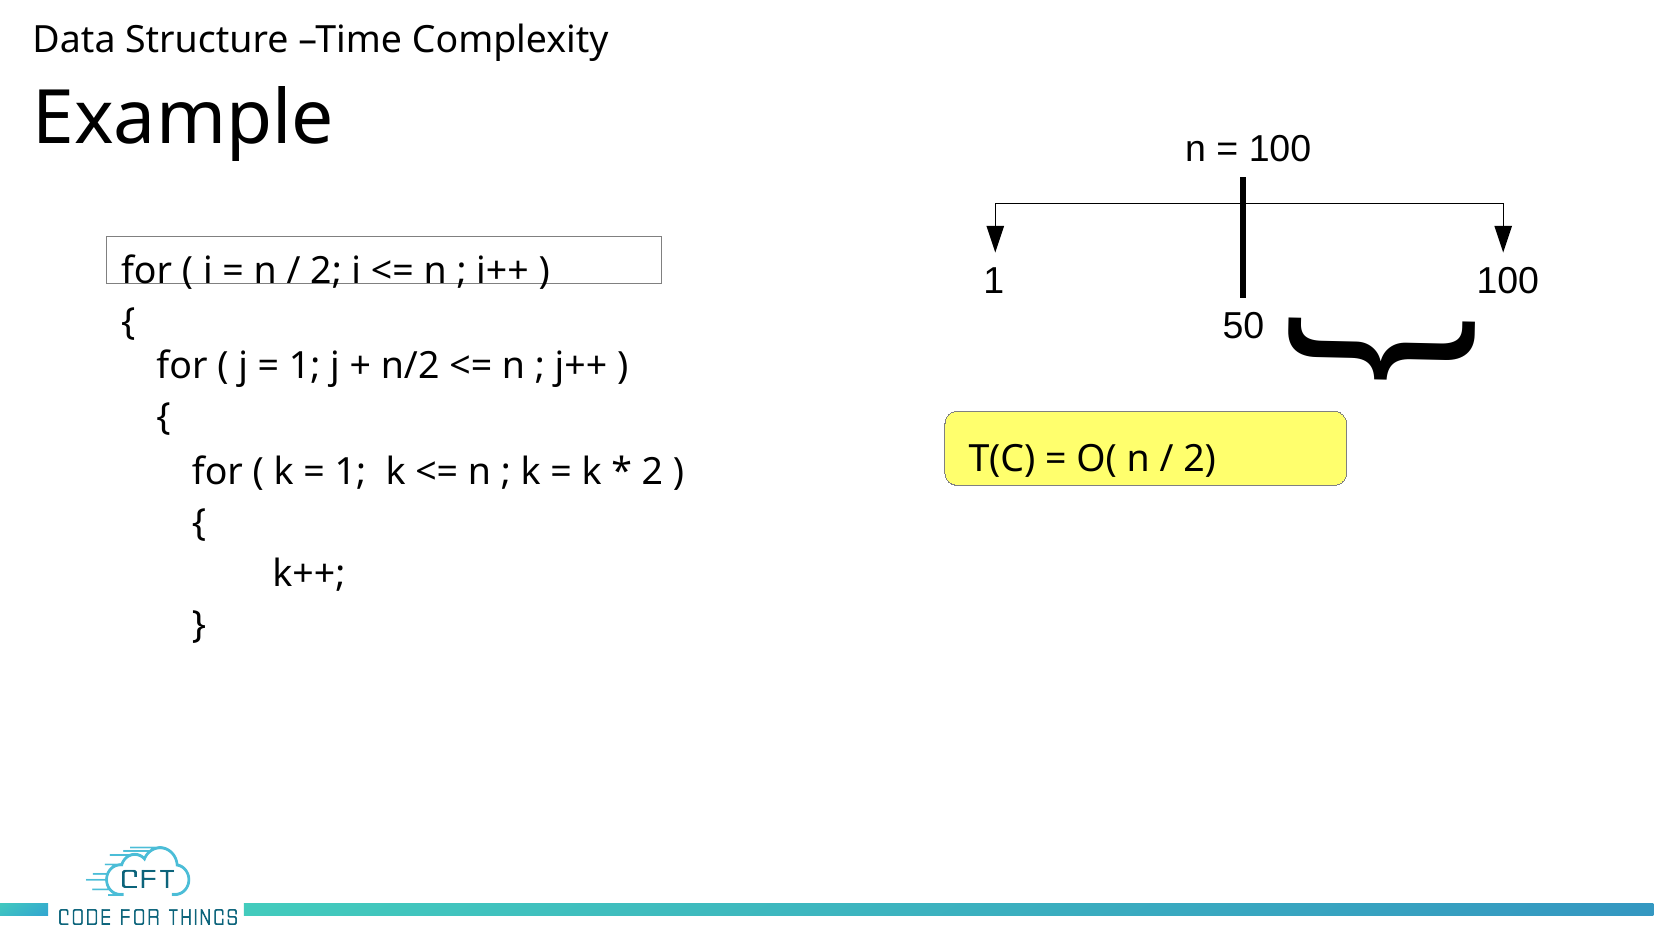

# Data Structure –Time Complexity Example
n = 100
50
{
1
100
for ( i = n / 2; i <= n ; i++ )
{
for ( j = 1; j + n/2 <= n ; j++ )
{
T(C) = O( n / 2)
for ( k = 1; k <= n ; k = k * 2 )
{
 k++;
}